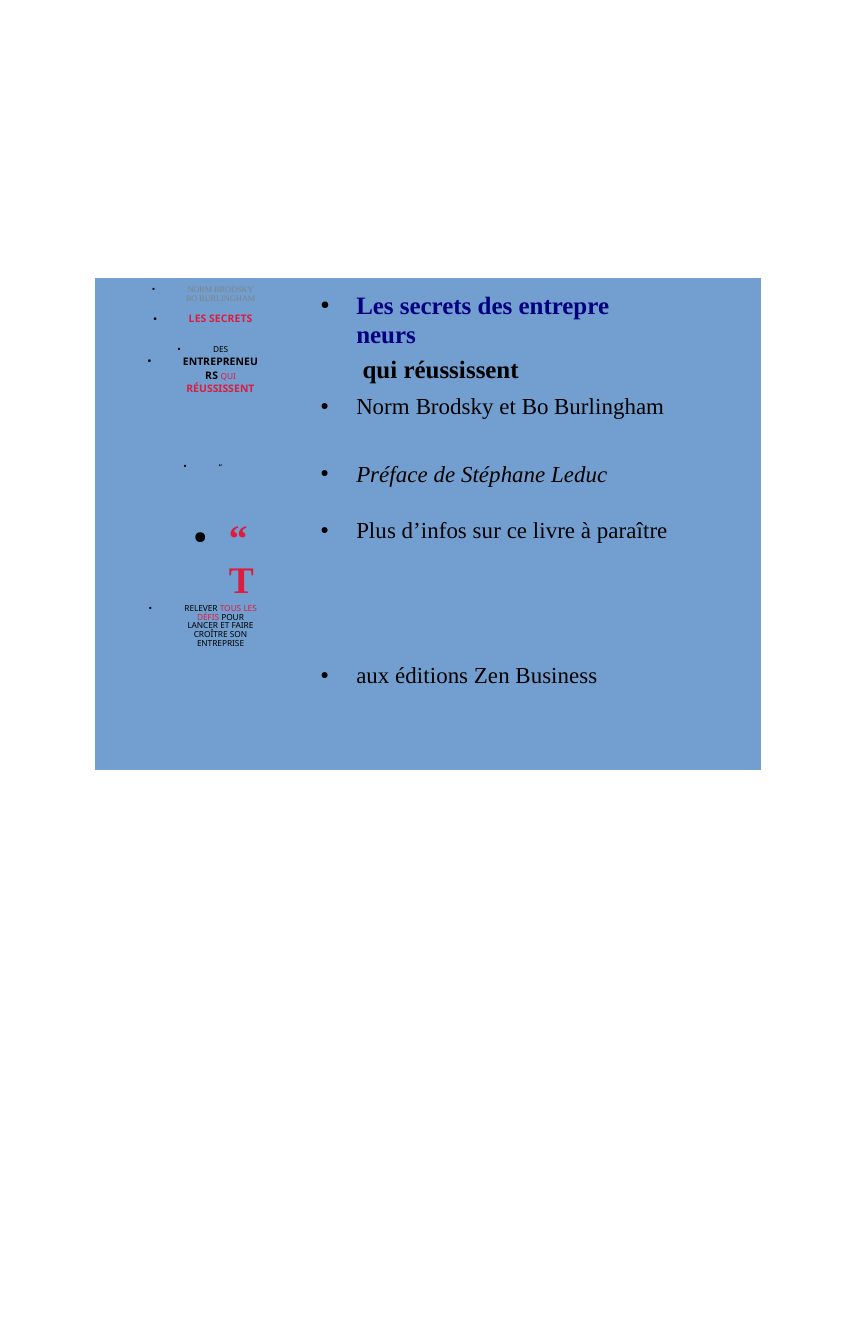

| | NORM BRODSKY BO BURLINGHAM LES SECRETS | Les secrets des entrepreneurs qui réussissent Norm Brodsky et Bo Burlingham |
| --- | --- | --- |
| | DES ENTREPRENEURS qui RÉUSSISSENT | |
| | “ | Préface de Stéphane Leduc |
| | “T RELEVER TOUS LES DÉFIS POUR LANCER ET FAIRE CROÎTRE SON ENTREPRISE | Plus d’infos sur ce livre à paraître |
| | | aux éditions Zen Business |
| | | |